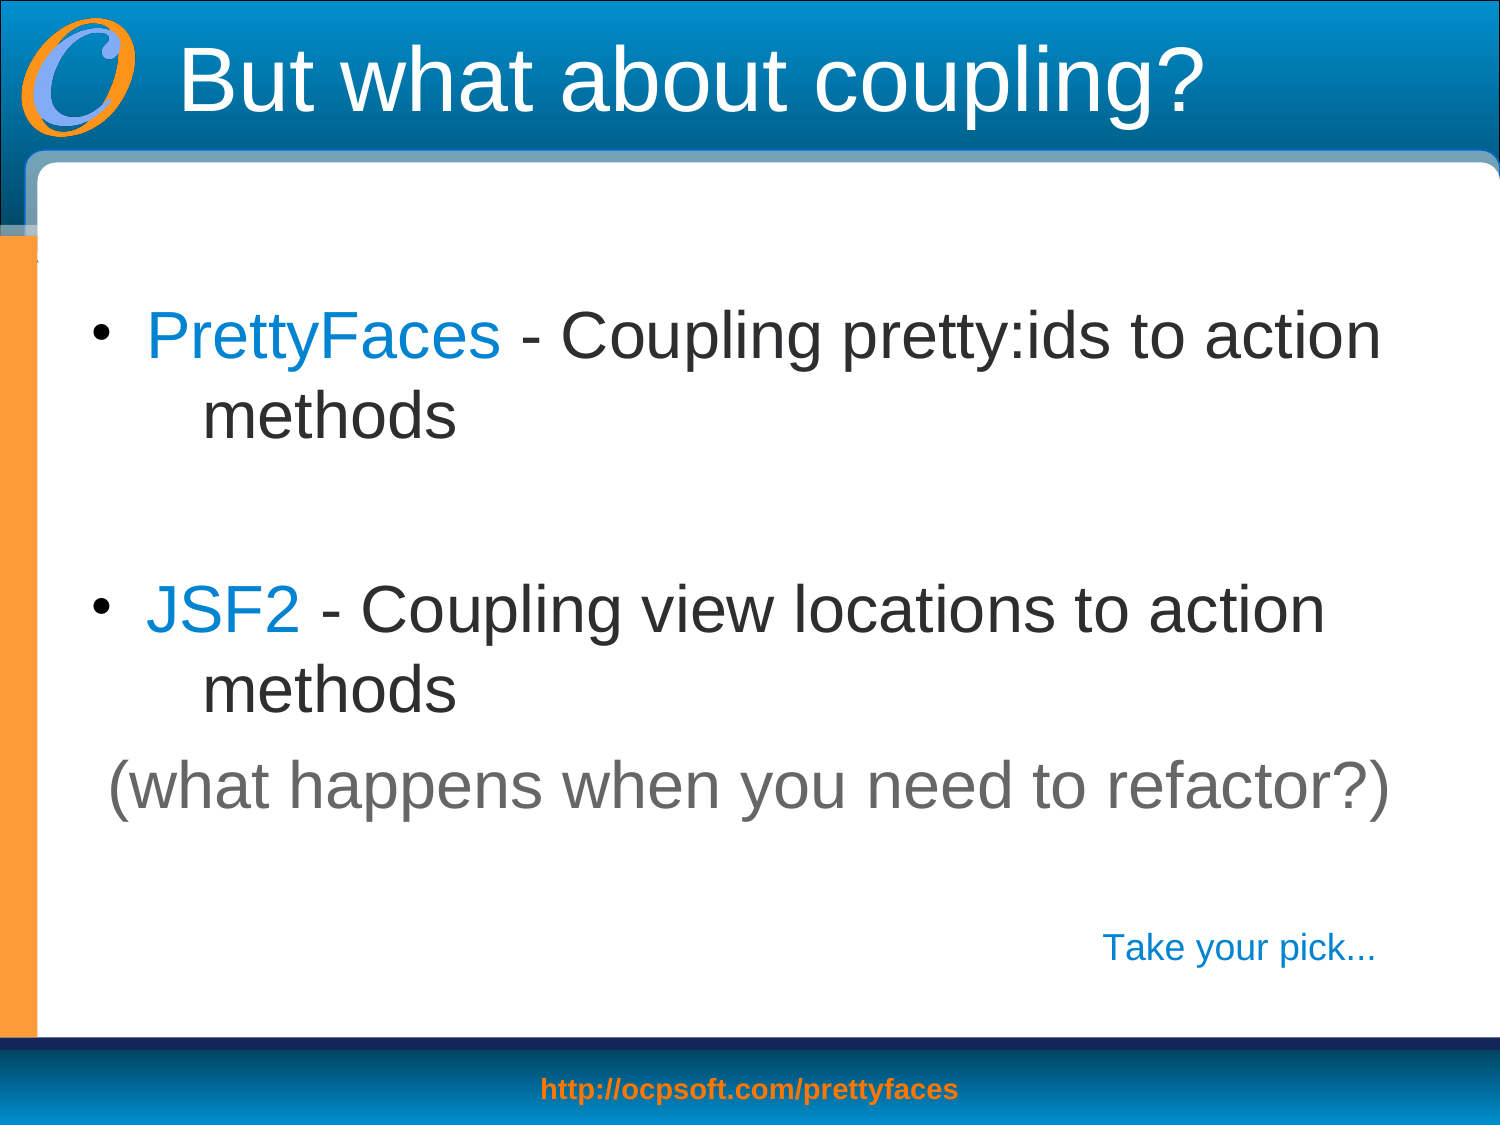

# But what about coupling?
PrettyFaces - Coupling pretty:ids to action methods
JSF2 - Coupling view locations to action methods
(what happens when you need to refactor?)
Take your pick...